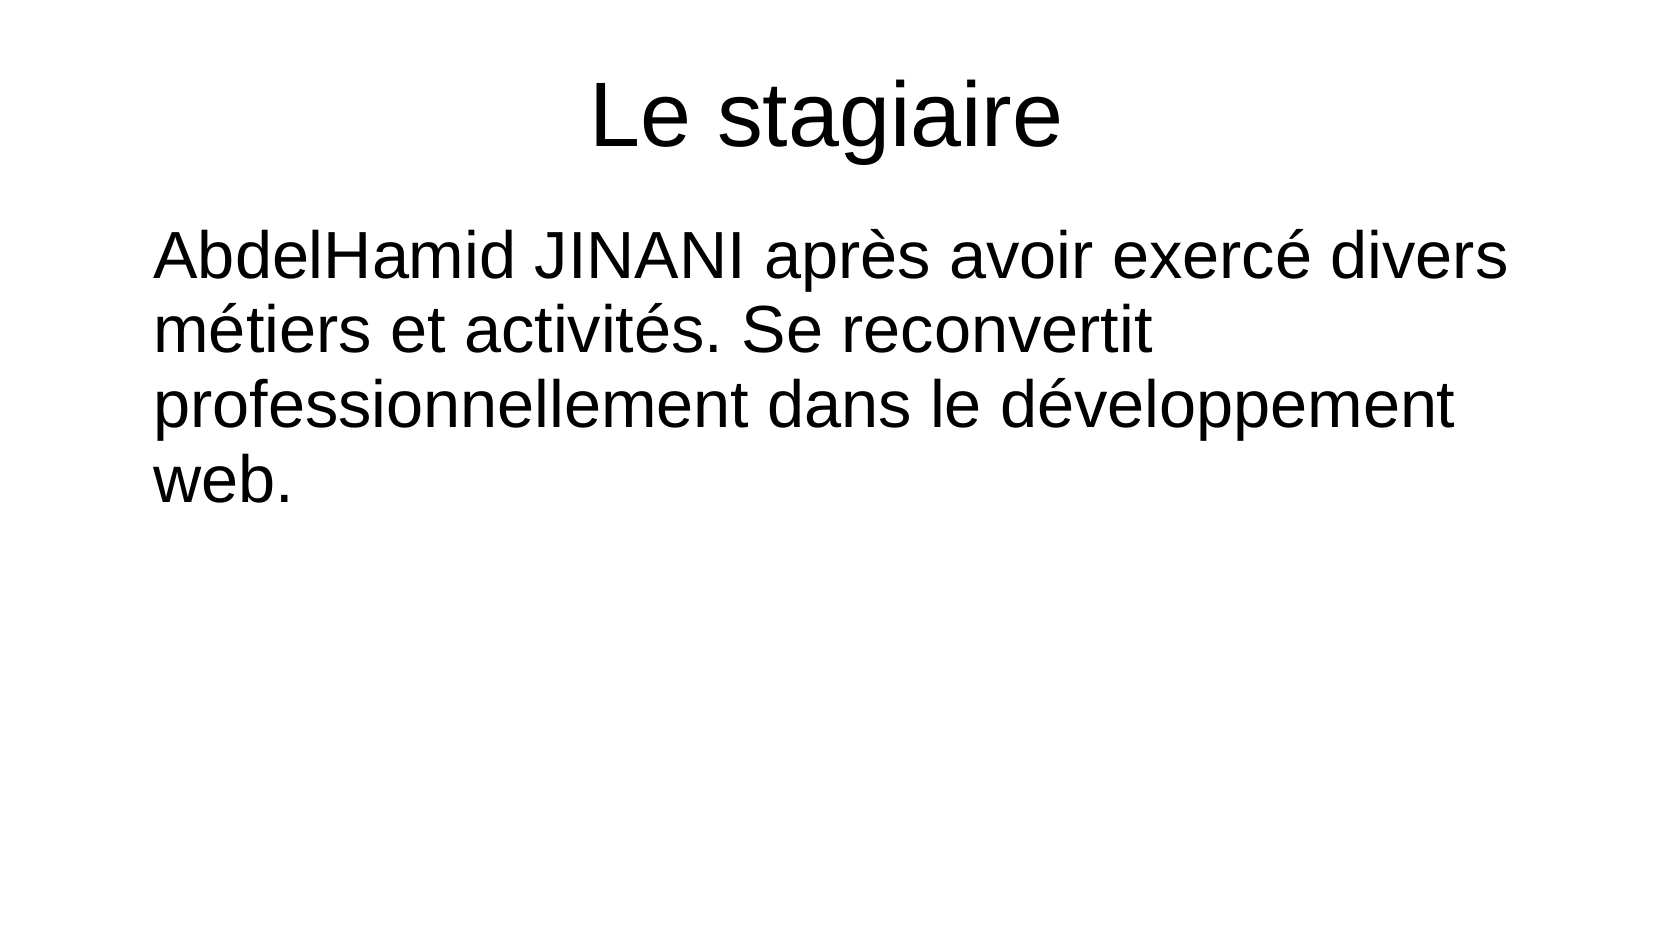

# Le stagiaire
AbdelHamid JINANI après avoir exercé divers métiers et activités. Se reconvertit professionnellement dans le développement web.